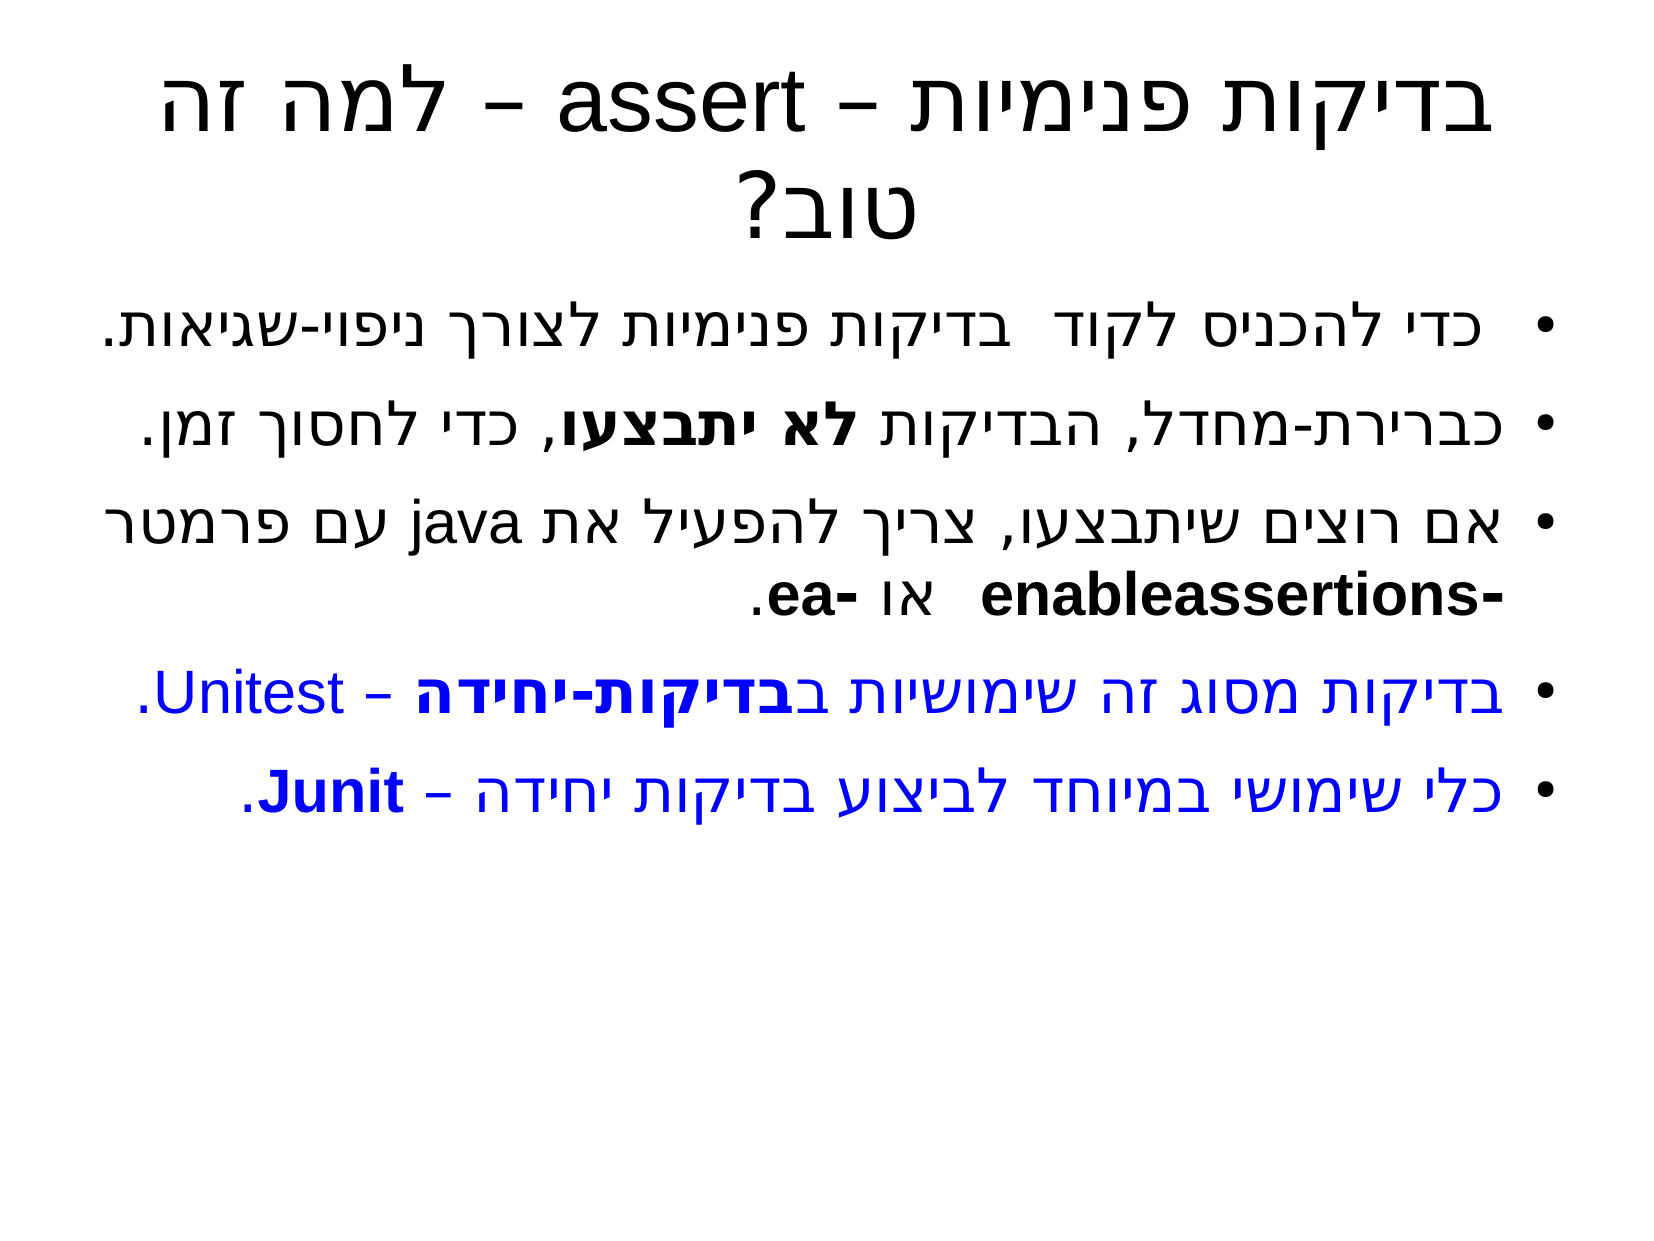

# בדיקות פנימיות – assert – למה זה טוב?
 כדי להכניס לקוד בדיקות פנימיות לצורך ניפוי-שגיאות.
כברירת-מחדל, הבדיקות לא יתבצעו, כדי לחסוך זמן.
אם רוצים שיתבצעו, צריך להפעיל את java עם פרמטר -enableassertions או -ea.
בדיקות מסוג זה שימושיות בבדיקות-יחידה – Unitest.
כלי שימושי במיוחד לביצוע בדיקות יחידה – Junit.